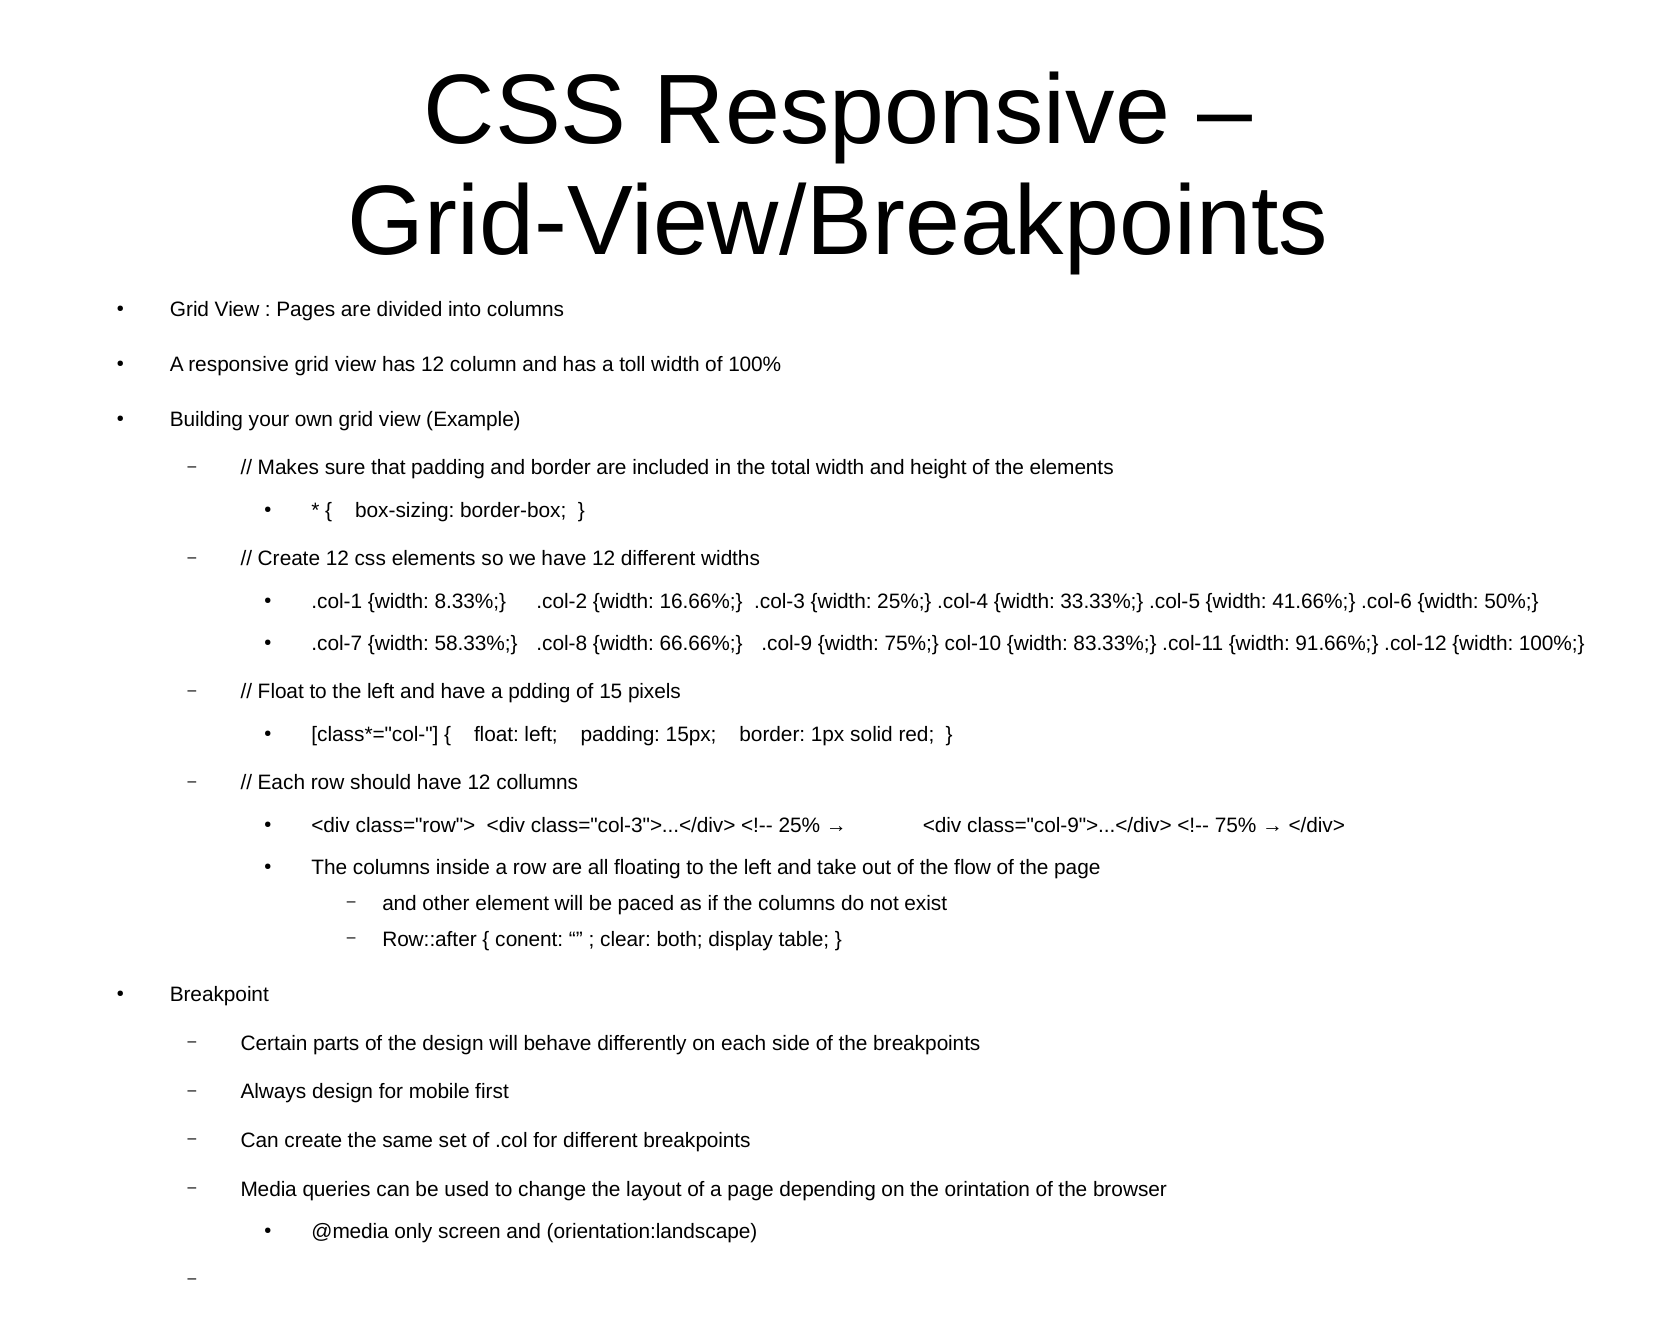

# CSS Responsive – Grid-View/Breakpoints
Grid View : Pages are divided into columns
A responsive grid view has 12 column and has a toll width of 100%
Building your own grid view (Example)
// Makes sure that padding and border are included in the total width and height of the elements
* { box-sizing: border-box; }
// Create 12 css elements so we have 12 different widths
.col-1 {width: 8.33%;} 	.col-2 {width: 16.66%;} .col-3 {width: 25%;} .col-4 {width: 33.33%;} .col-5 {width: 41.66%;} .col-6 {width: 50%;}
.col-7 {width: 58.33%;} 	.col-8 {width: 66.66%;} 	.col-9 {width: 75%;} col-10 {width: 83.33%;} .col-11 {width: 91.66%;} .col-12 {width: 100%;}
// Float to the left and have a pdding of 15 pixels
[class*="col-"] { float: left; padding: 15px; border: 1px solid red; }
// Each row should have 12 collumns
<div class="row"> <div class="col-3">...</div> <!-- 25% →	 <div class="col-9">...</div> <!-- 75% → </div>
The columns inside a row are all floating to the left and take out of the flow of the page
and other element will be paced as if the columns do not exist
Row::after { conent: “” ; clear: both; display table; }
Breakpoint
Certain parts of the design will behave differently on each side of the breakpoints
Always design for mobile first
Can create the same set of .col for different breakpoints
Media queries can be used to change the layout of a page depending on the orintation of the browser
@media only screen and (orientation:landscape)